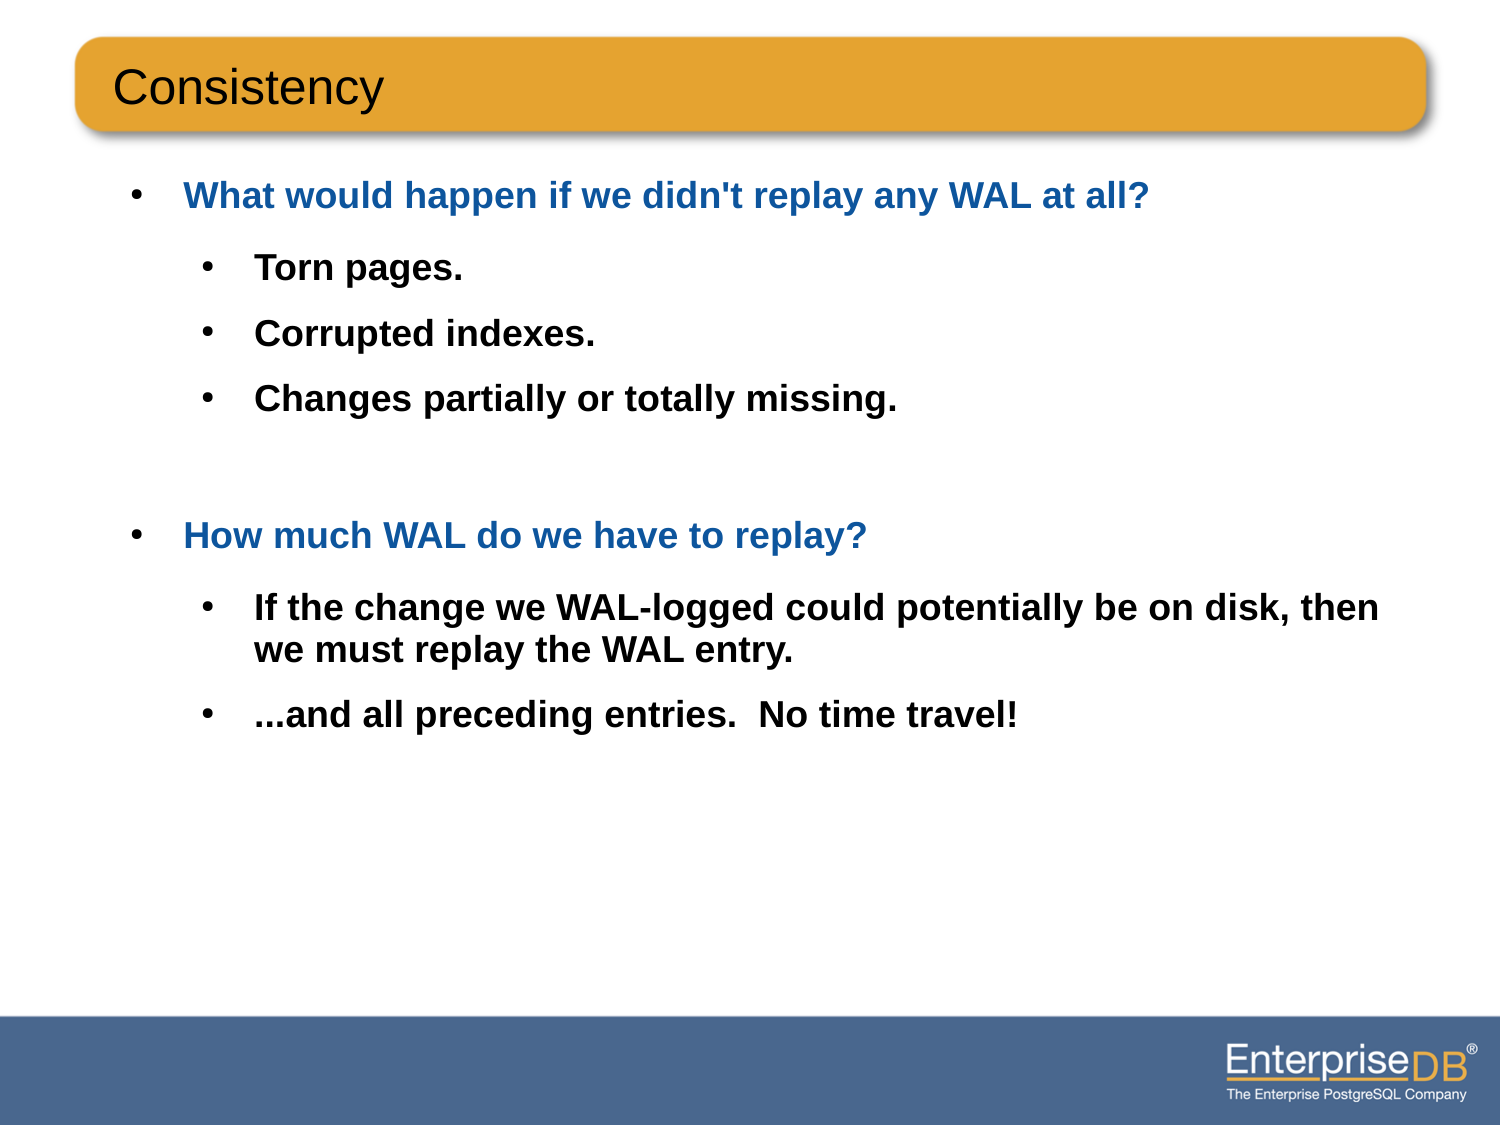

# Consistency
What would happen if we didn't replay any WAL at all?
Torn pages.
Corrupted indexes.
Changes partially or totally missing.
How much WAL do we have to replay?
If the change we WAL-logged could potentially be on disk, then we must replay the WAL entry.
...and all preceding entries. No time travel!